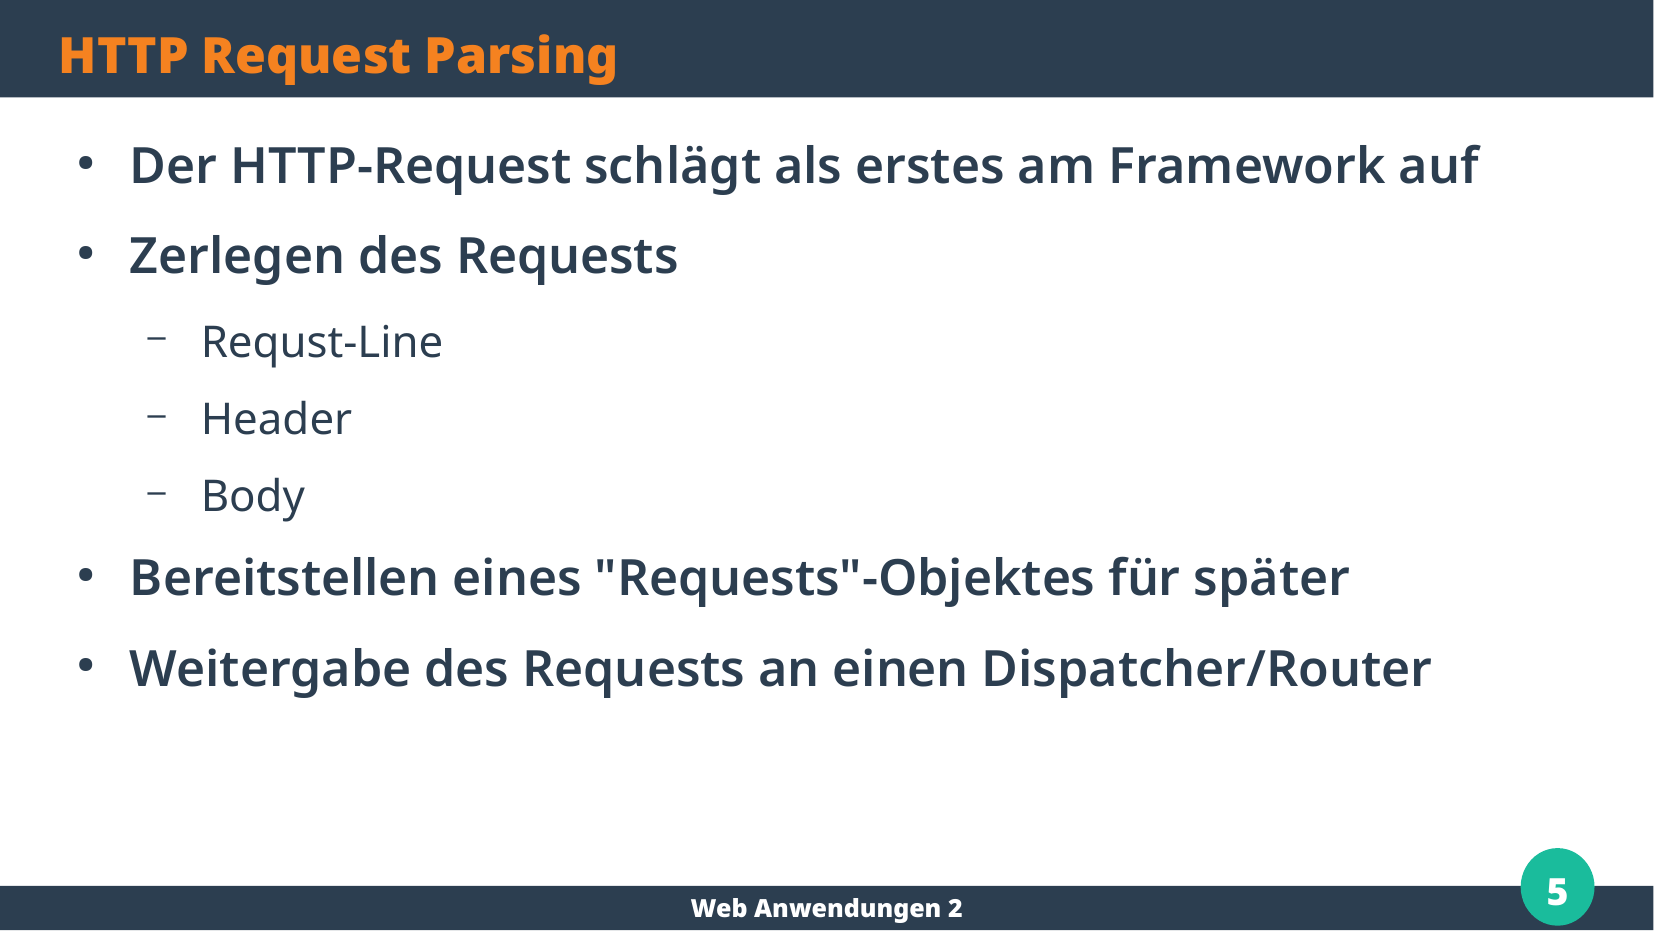

# HTTP Request Parsing
Der HTTP-Request schlägt als erstes am Framework auf
Zerlegen des Requests
Requst-Line
Header
Body
Bereitstellen eines "Requests"-Objektes für später
Weitergabe des Requests an einen Dispatcher/Router
5